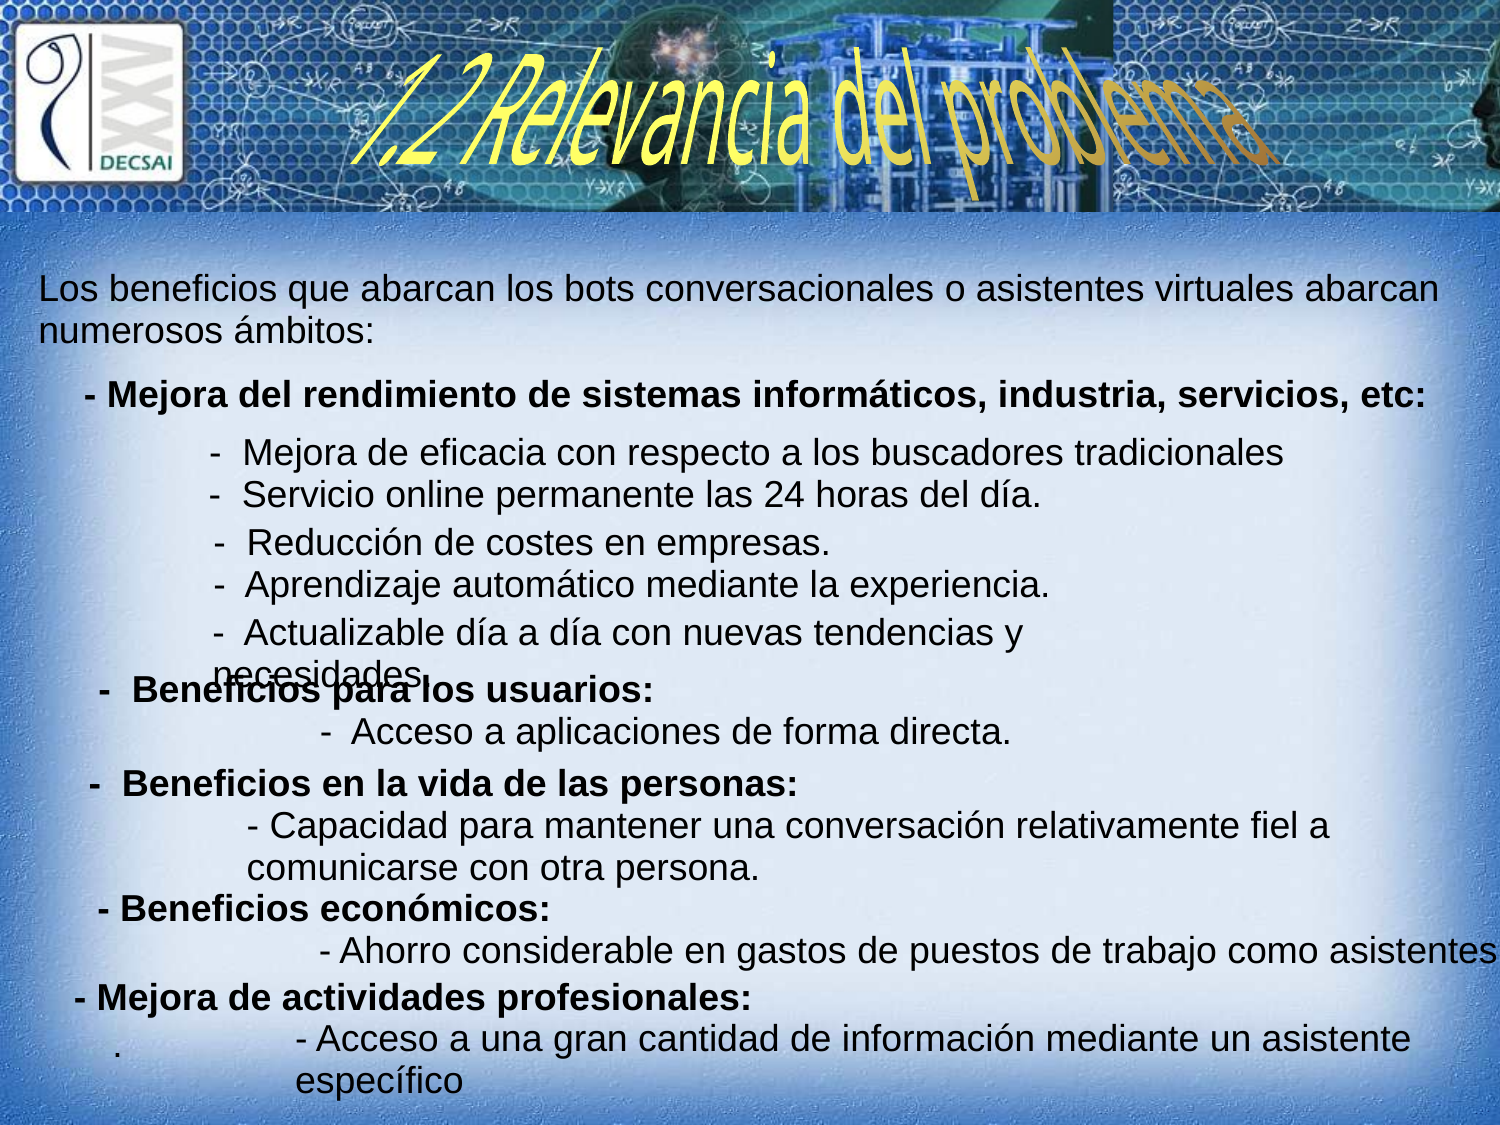

1.2 Relevancia del problema
Los beneficios que abarcan los bots conversacionales o asistentes virtuales abarcan numerosos ámbitos:
	.
- Mejora del rendimiento de sistemas informáticos, industria, servicios, etc:
	- Mejora de eficacia con respecto a los buscadores tradicionales
 - Servicio online permanente las 24 horas del día.
- Reducción de costes en empresas.
- Aprendizaje automático mediante la experiencia.
- Actualizable día a día con nuevas tendencias y necesidades.
- Beneficios para los usuarios:
			- Acceso a aplicaciones de forma directa.
	- Beneficios en la vida de las personas:
			 - Capacidad para mantener una conversación relativamente fiel a 					 	 comunicarse con otra persona.
- Beneficios económicos:
			- Ahorro considerable en gastos de puestos de trabajo como asistentes.
- Mejora de actividades profesionales:
			- Acceso a una gran cantidad de información mediante un asistente 					específico